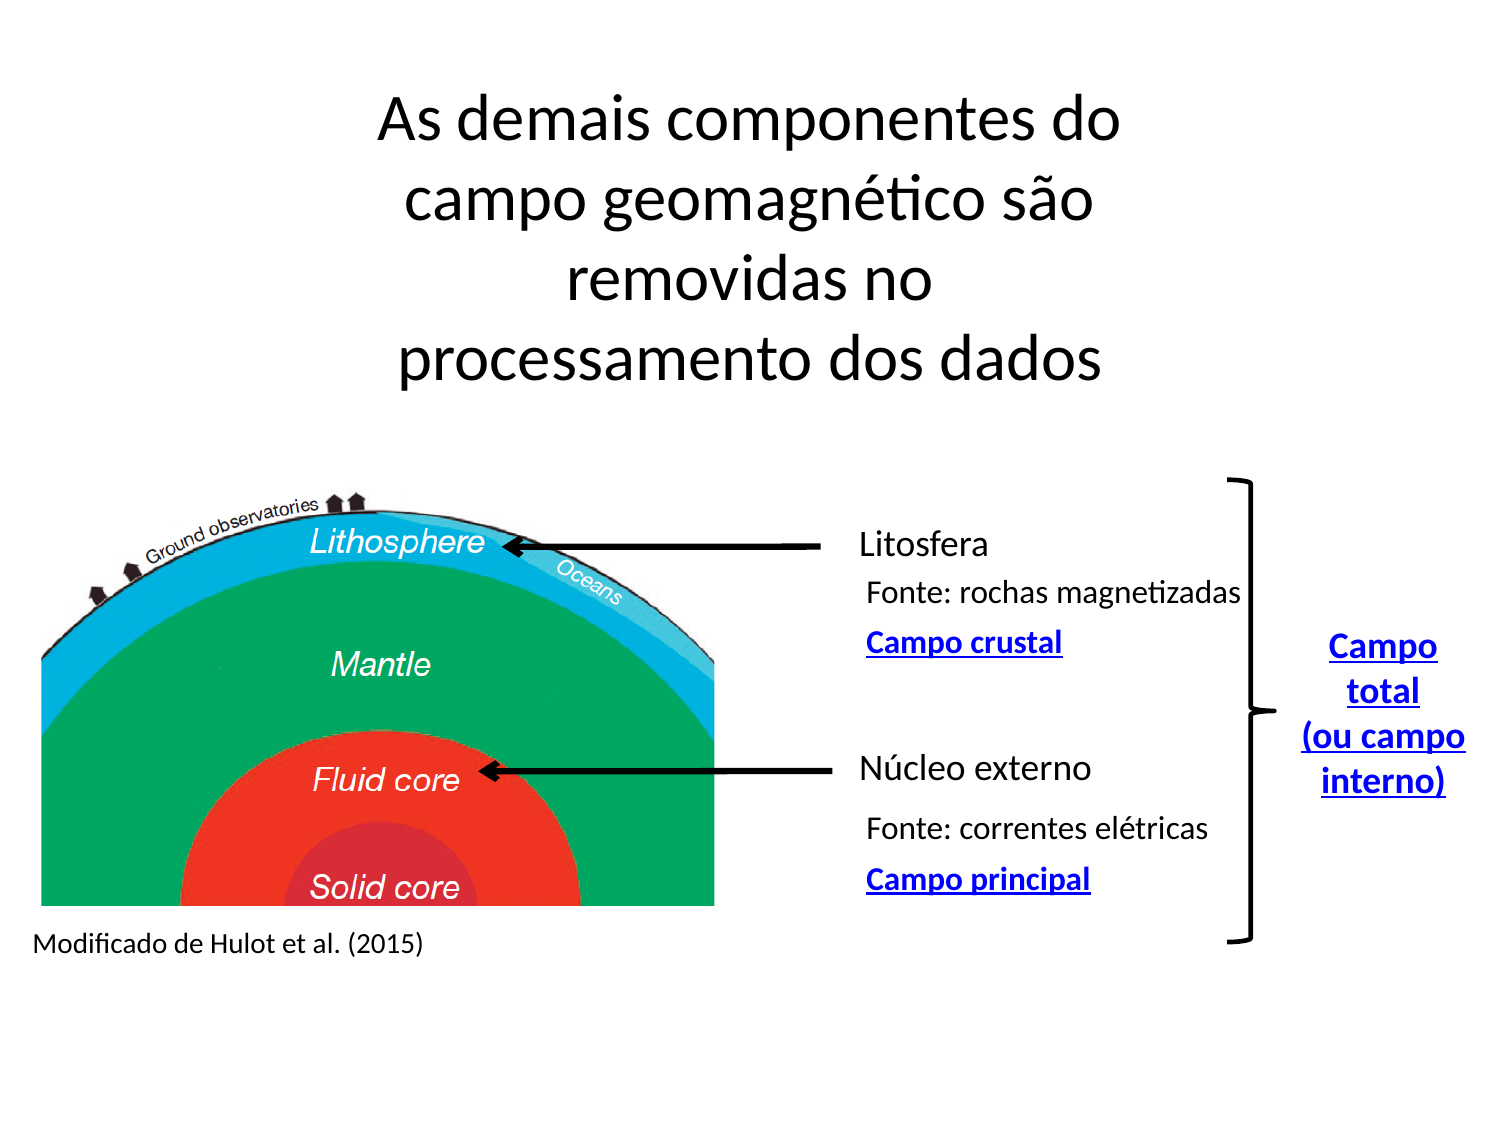

As demais componentes do campo geomagnético são removidas no processamento dos dados
Litosfera
Fonte: rochas magnetizadas
Campo crustal
Campo total
(ou campo interno)
Núcleo externo
Fonte: correntes elétricas
Campo principal
Modificado de Hulot et al. (2015)